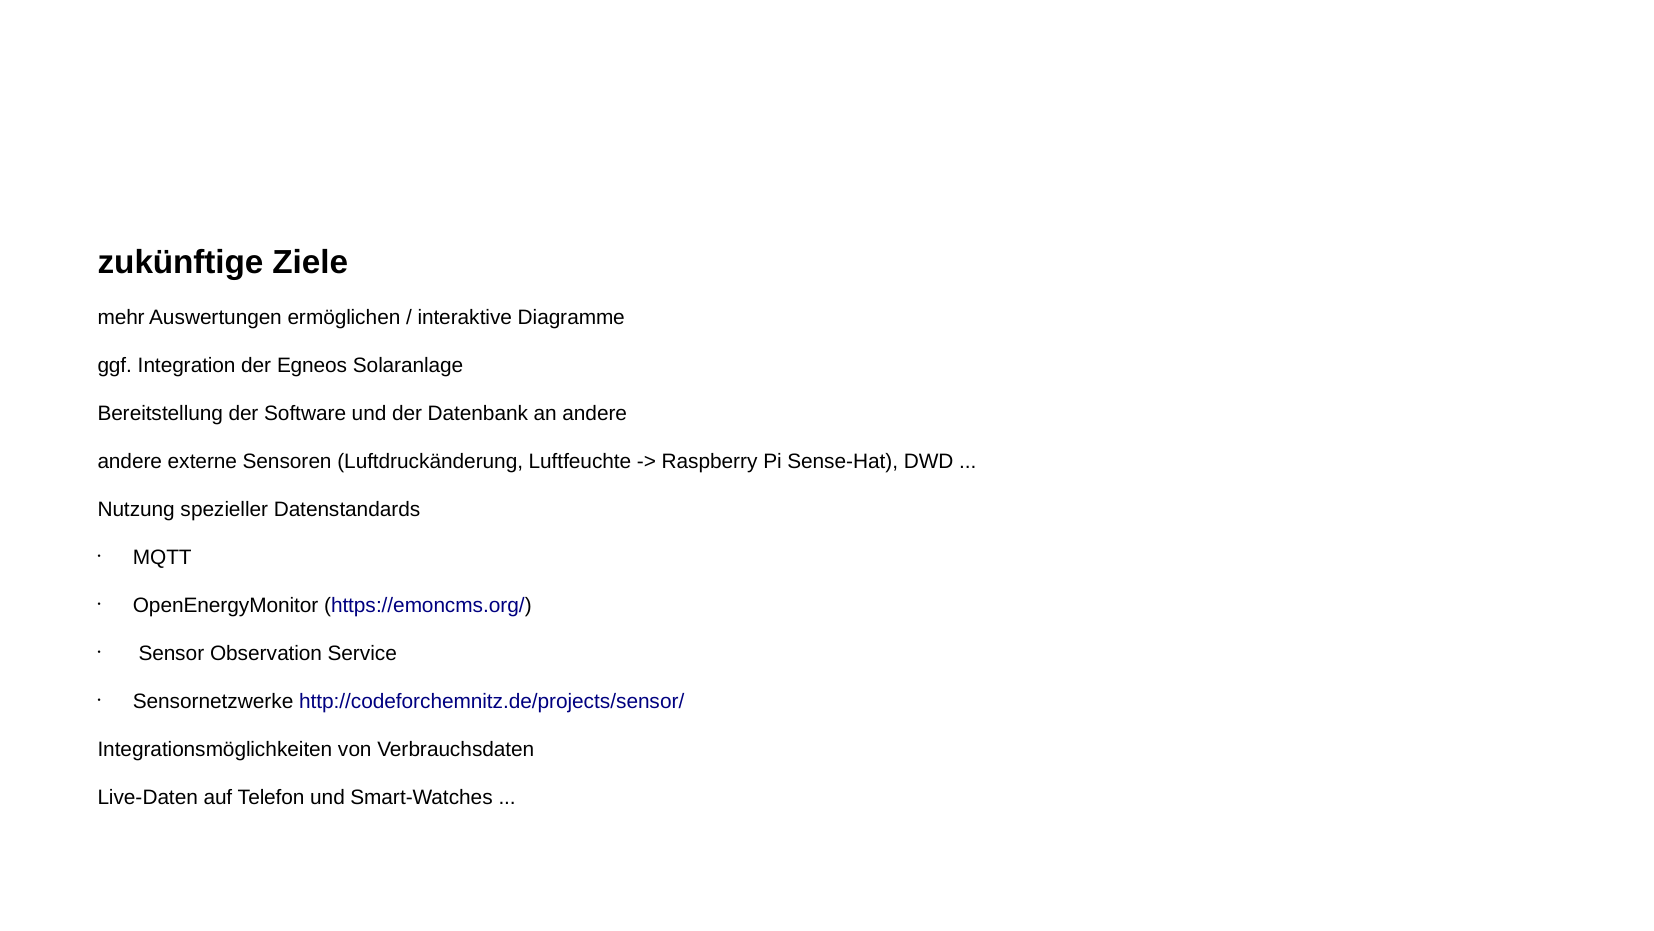

#
zukünftige Ziele
mehr Auswertungen ermöglichen / interaktive Diagramme
ggf. Integration der Egneos Solaranlage
Bereitstellung der Software und der Datenbank an andere
andere externe Sensoren (Luftdruckänderung, Luftfeuchte -> Raspberry Pi Sense-Hat), DWD ...
Nutzung spezieller Datenstandards
MQTT
OpenEnergyMonitor (https://emoncms.org/)
 Sensor Observation Service
Sensornetzwerke http://codeforchemnitz.de/projects/sensor/
Integrationsmöglichkeiten von Verbrauchsdaten
Live-Daten auf Telefon und Smart-Watches ...